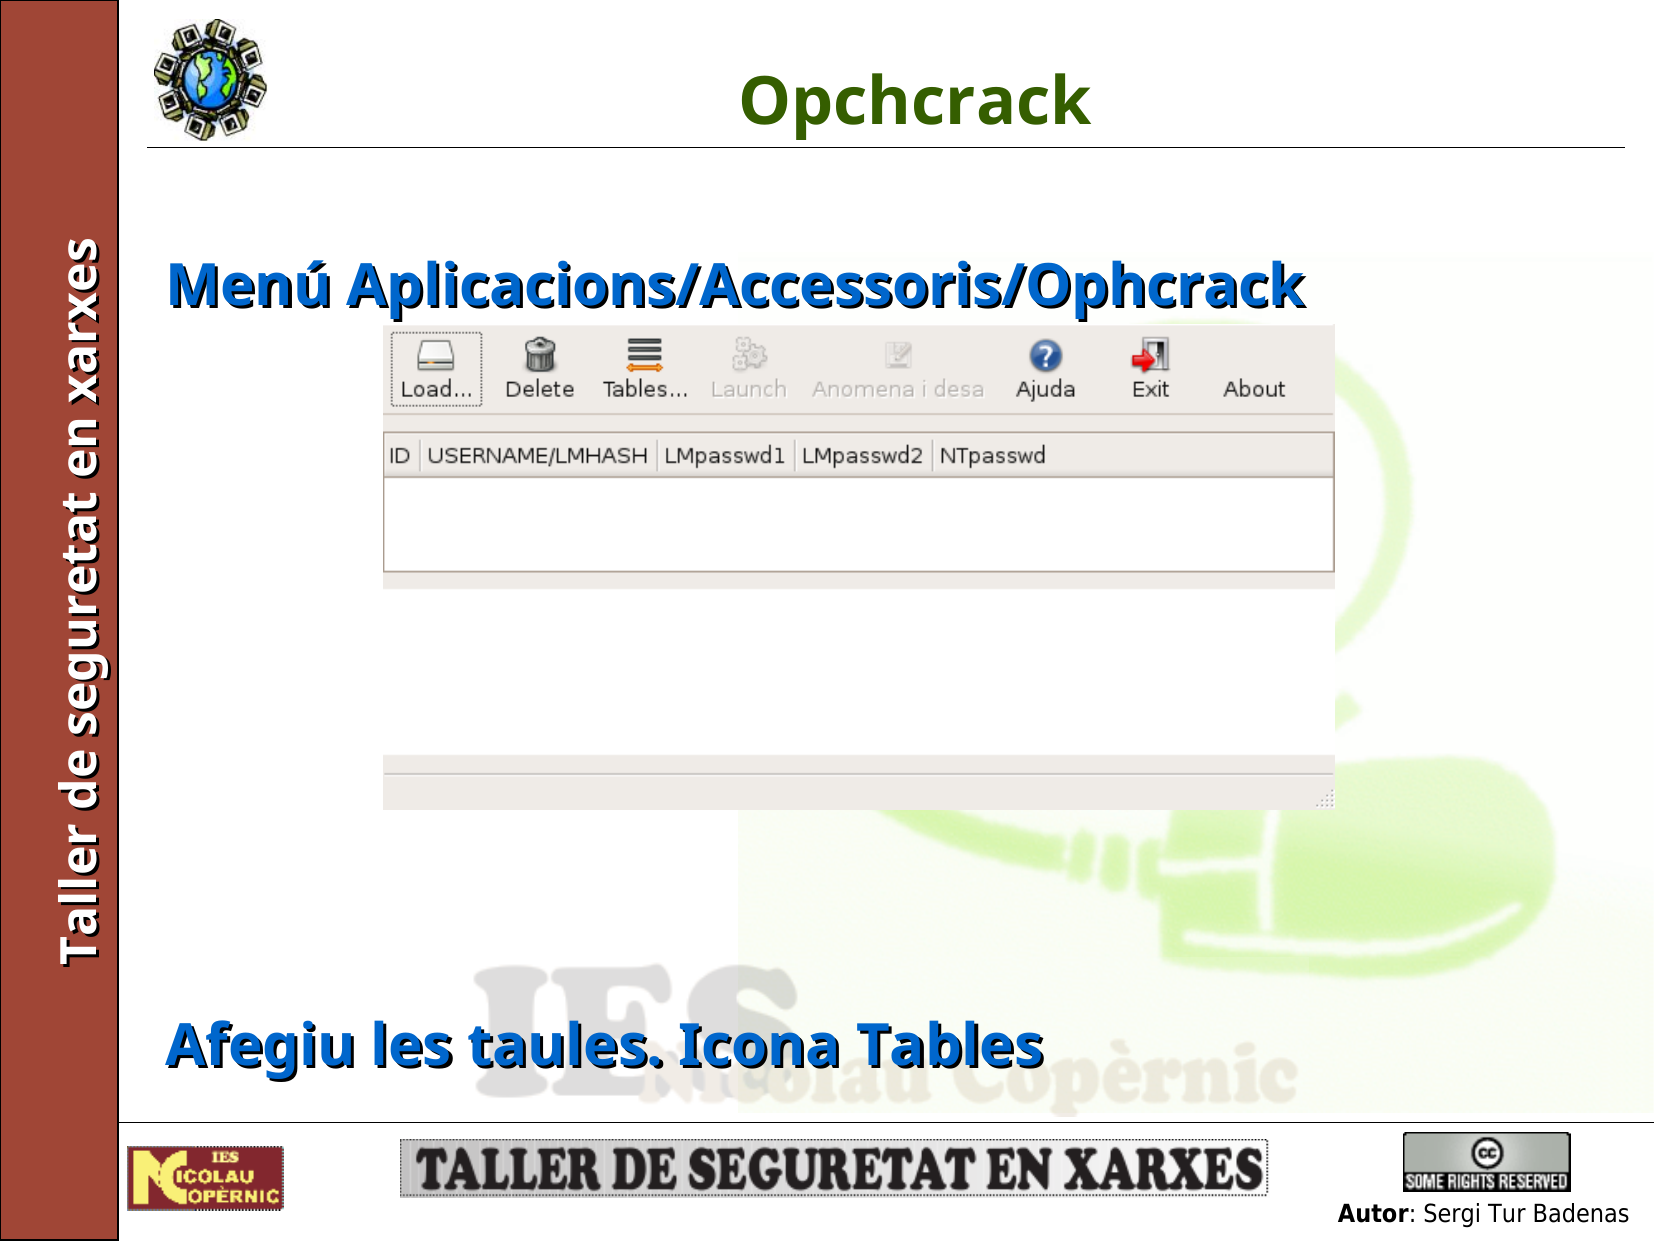

# Opchcrack
Menú Aplicacions/Accessoris/Ophcrack
Afegiu les taules. Icona Tables